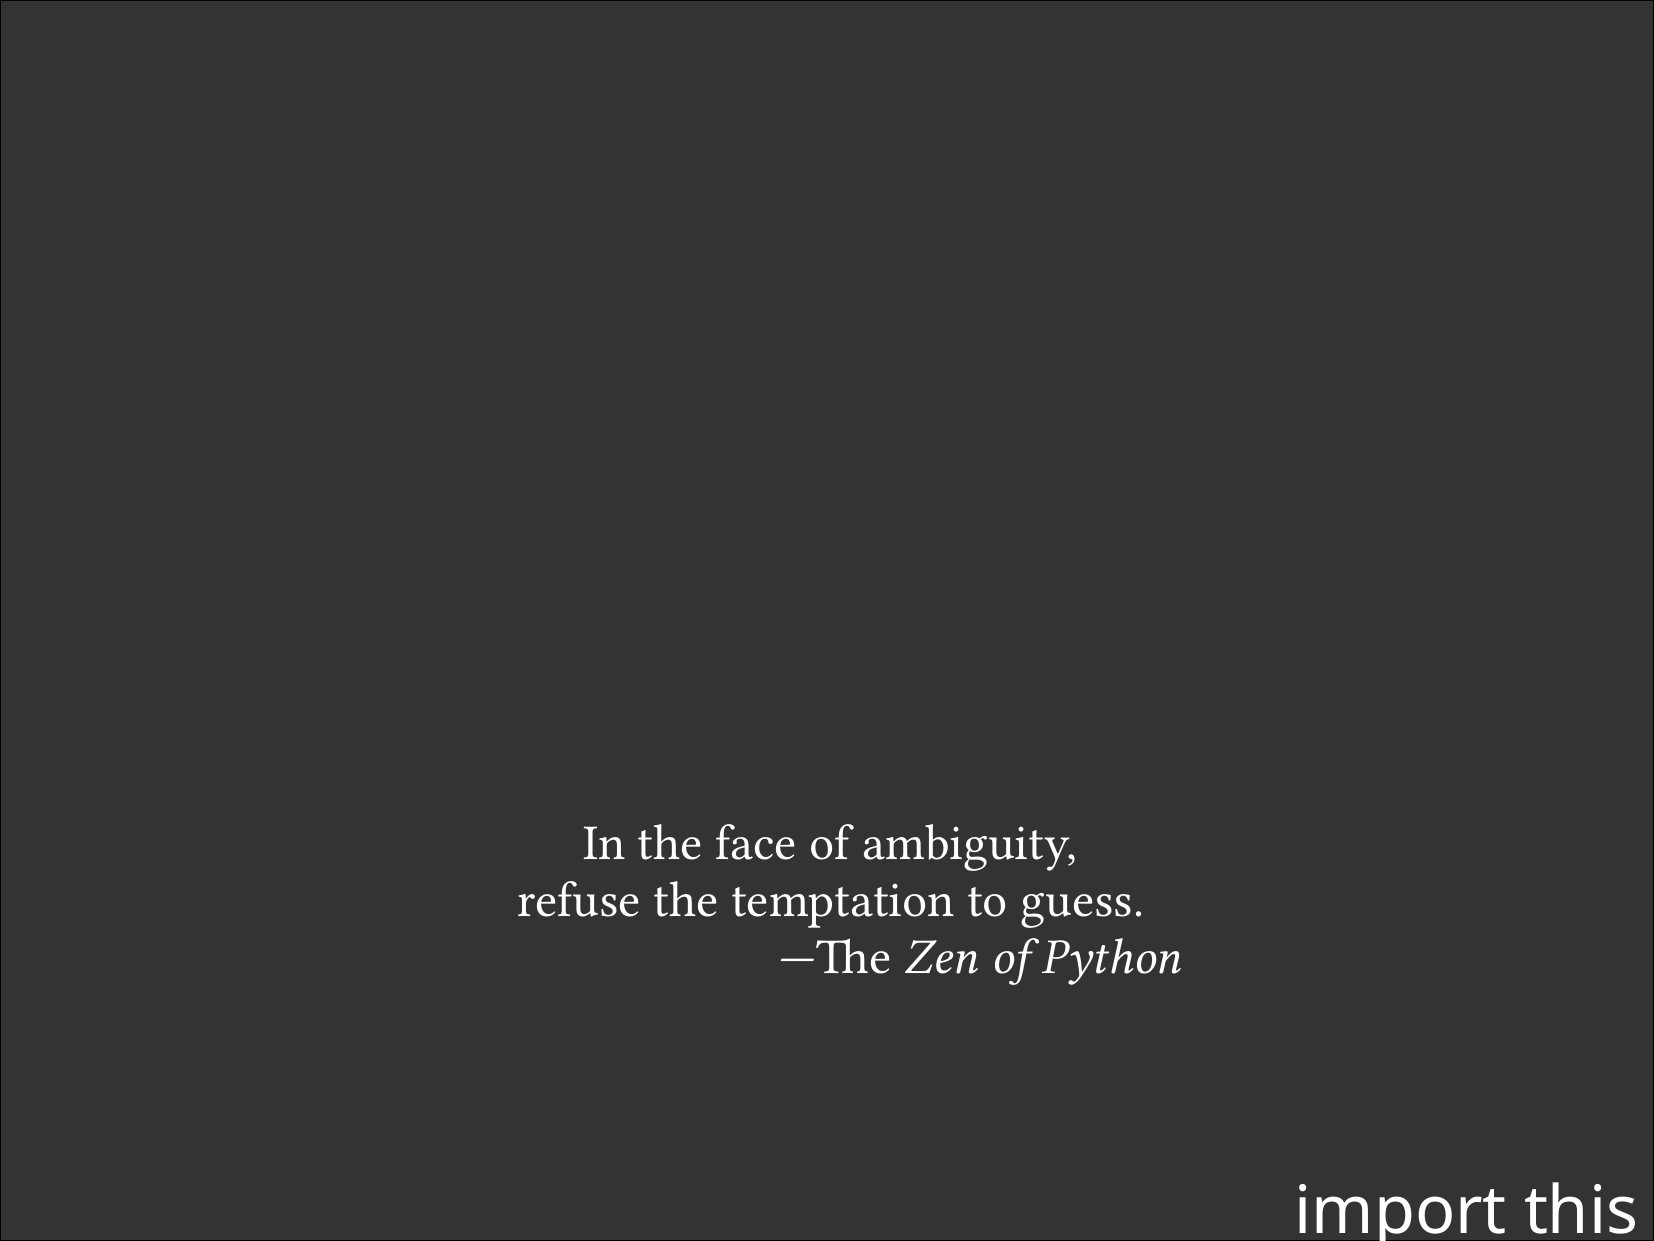

In the face of ambiguity,
refuse the temptation to guess.
					—The Zen of Python
import this